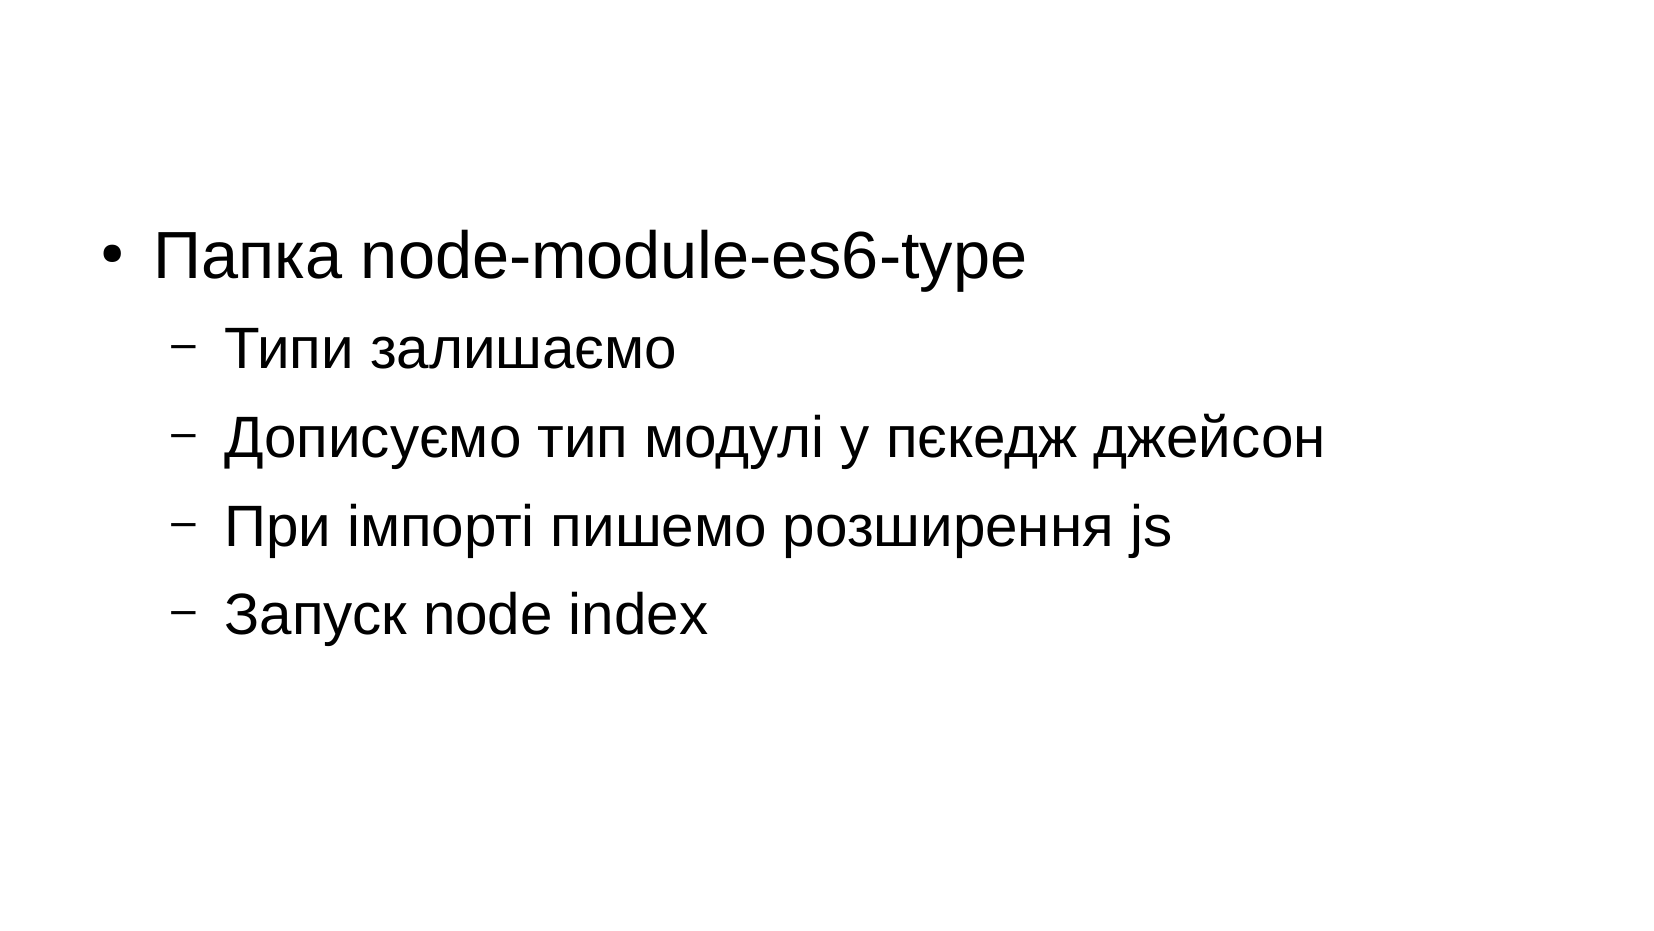

#
Папка node-module-es6-type
Типи залишаємо
Дописуємо тип модулі у пєкедж джейсон
При імпорті пишемо розширення js
Запуск node index